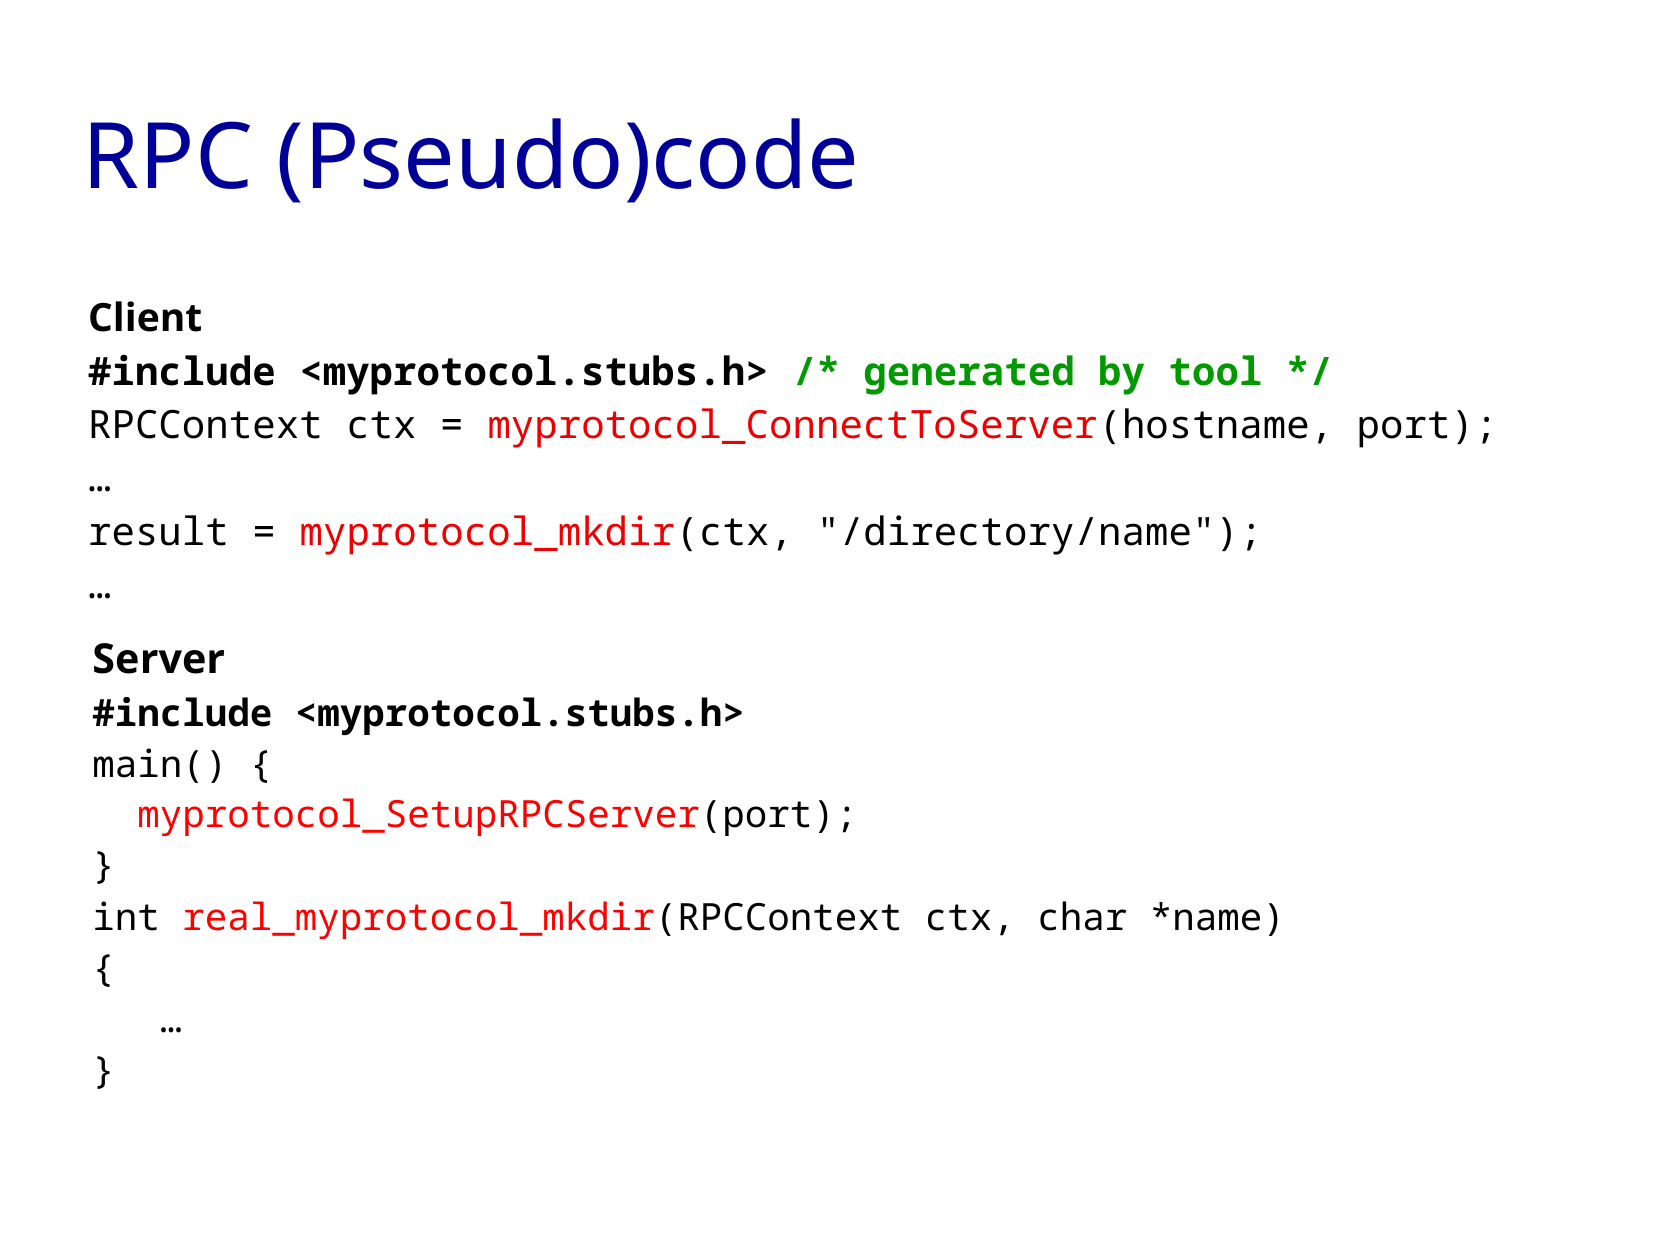

# RPC (Pseudo)code
Client
#include <myprotocol.stubs.h> /* generated by tool */
RPCContext ctx = myprotocol_ConnectToServer(hostname, port);
…
result = myprotocol_mkdir(ctx, "/directory/name");
…
Server
#include <myprotocol.stubs.h>
main() {
 myprotocol_SetupRPCServer(port);
}
int real_myprotocol_mkdir(RPCContext ctx, char *name)
{
 …
}